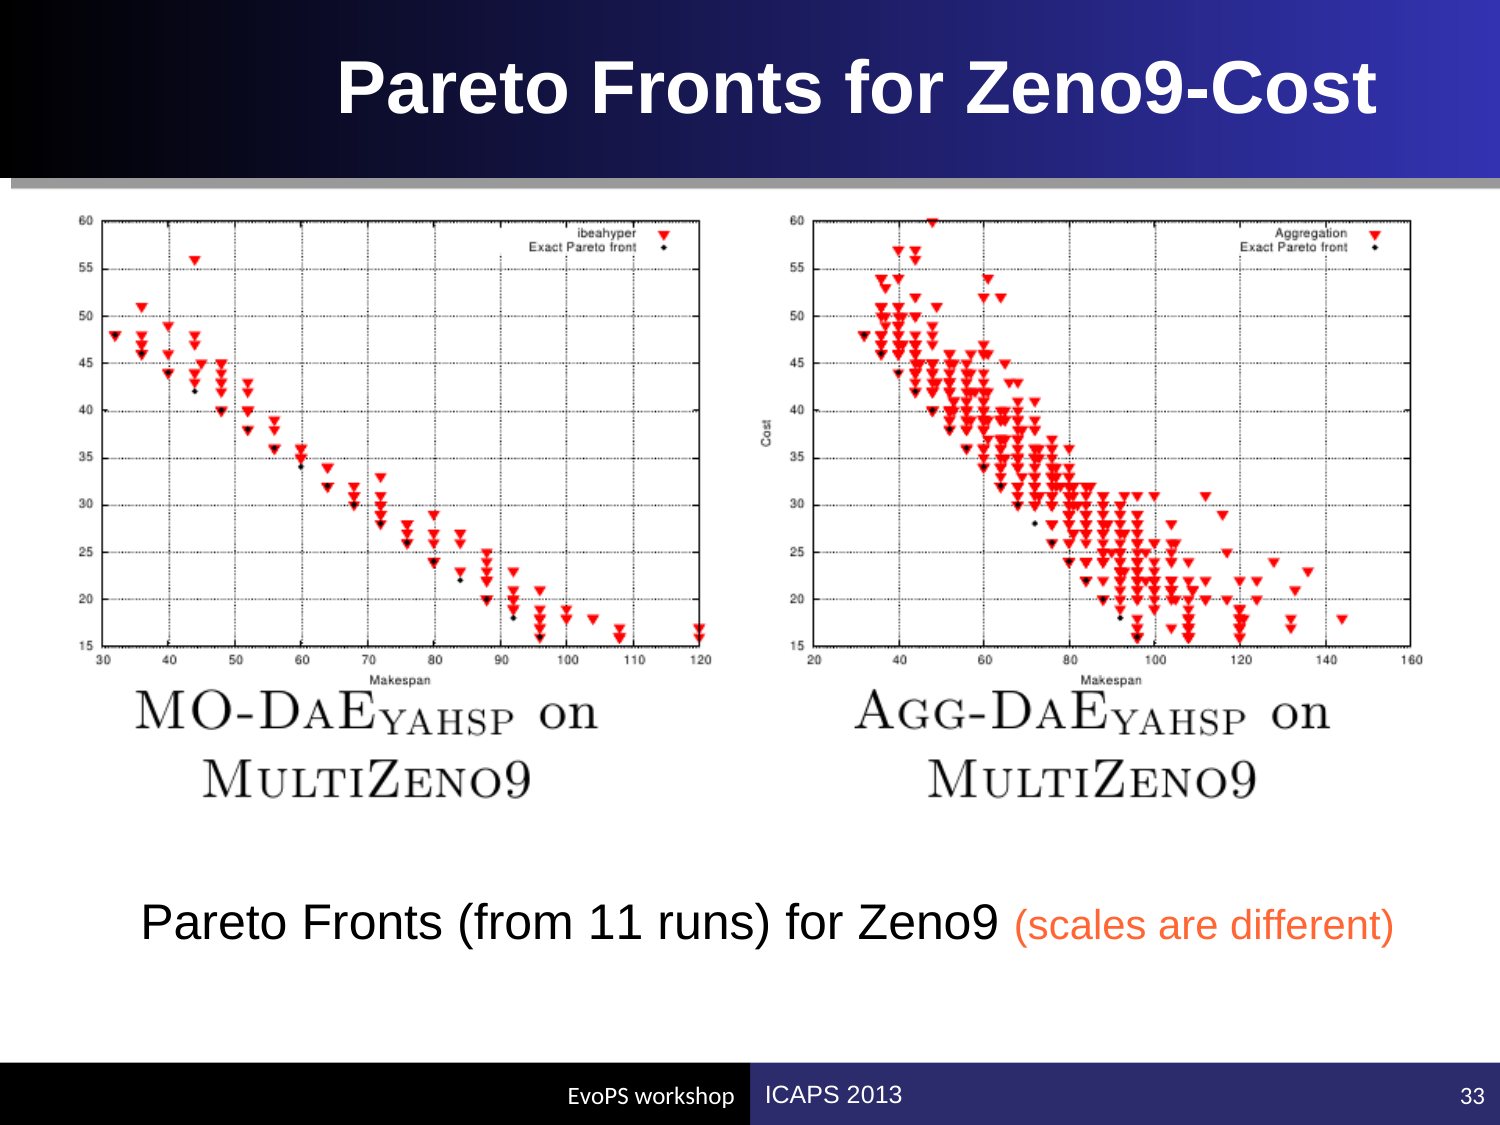

Pareto Fronts for Zeno9-Cost
Pareto Fronts (from 11 runs) for Zeno9 (scales are different)
33